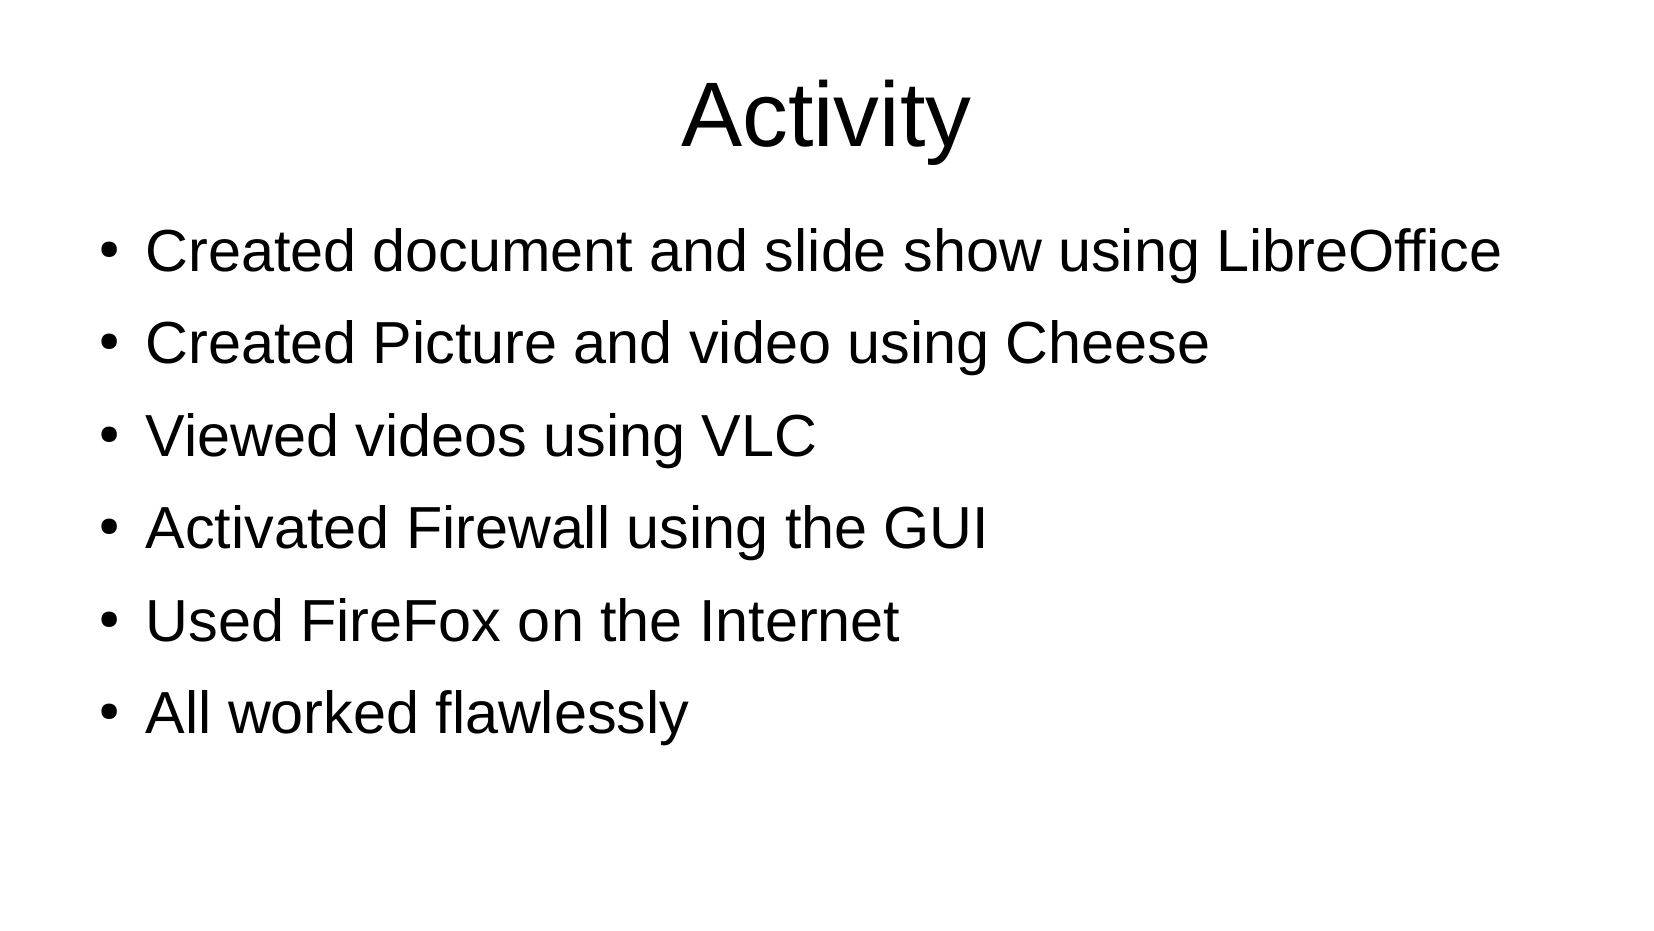

# Activity
Created document and slide show using LibreOffice
Created Picture and video using Cheese
Viewed videos using VLC
Activated Firewall using the GUI
Used FireFox on the Internet
All worked flawlessly